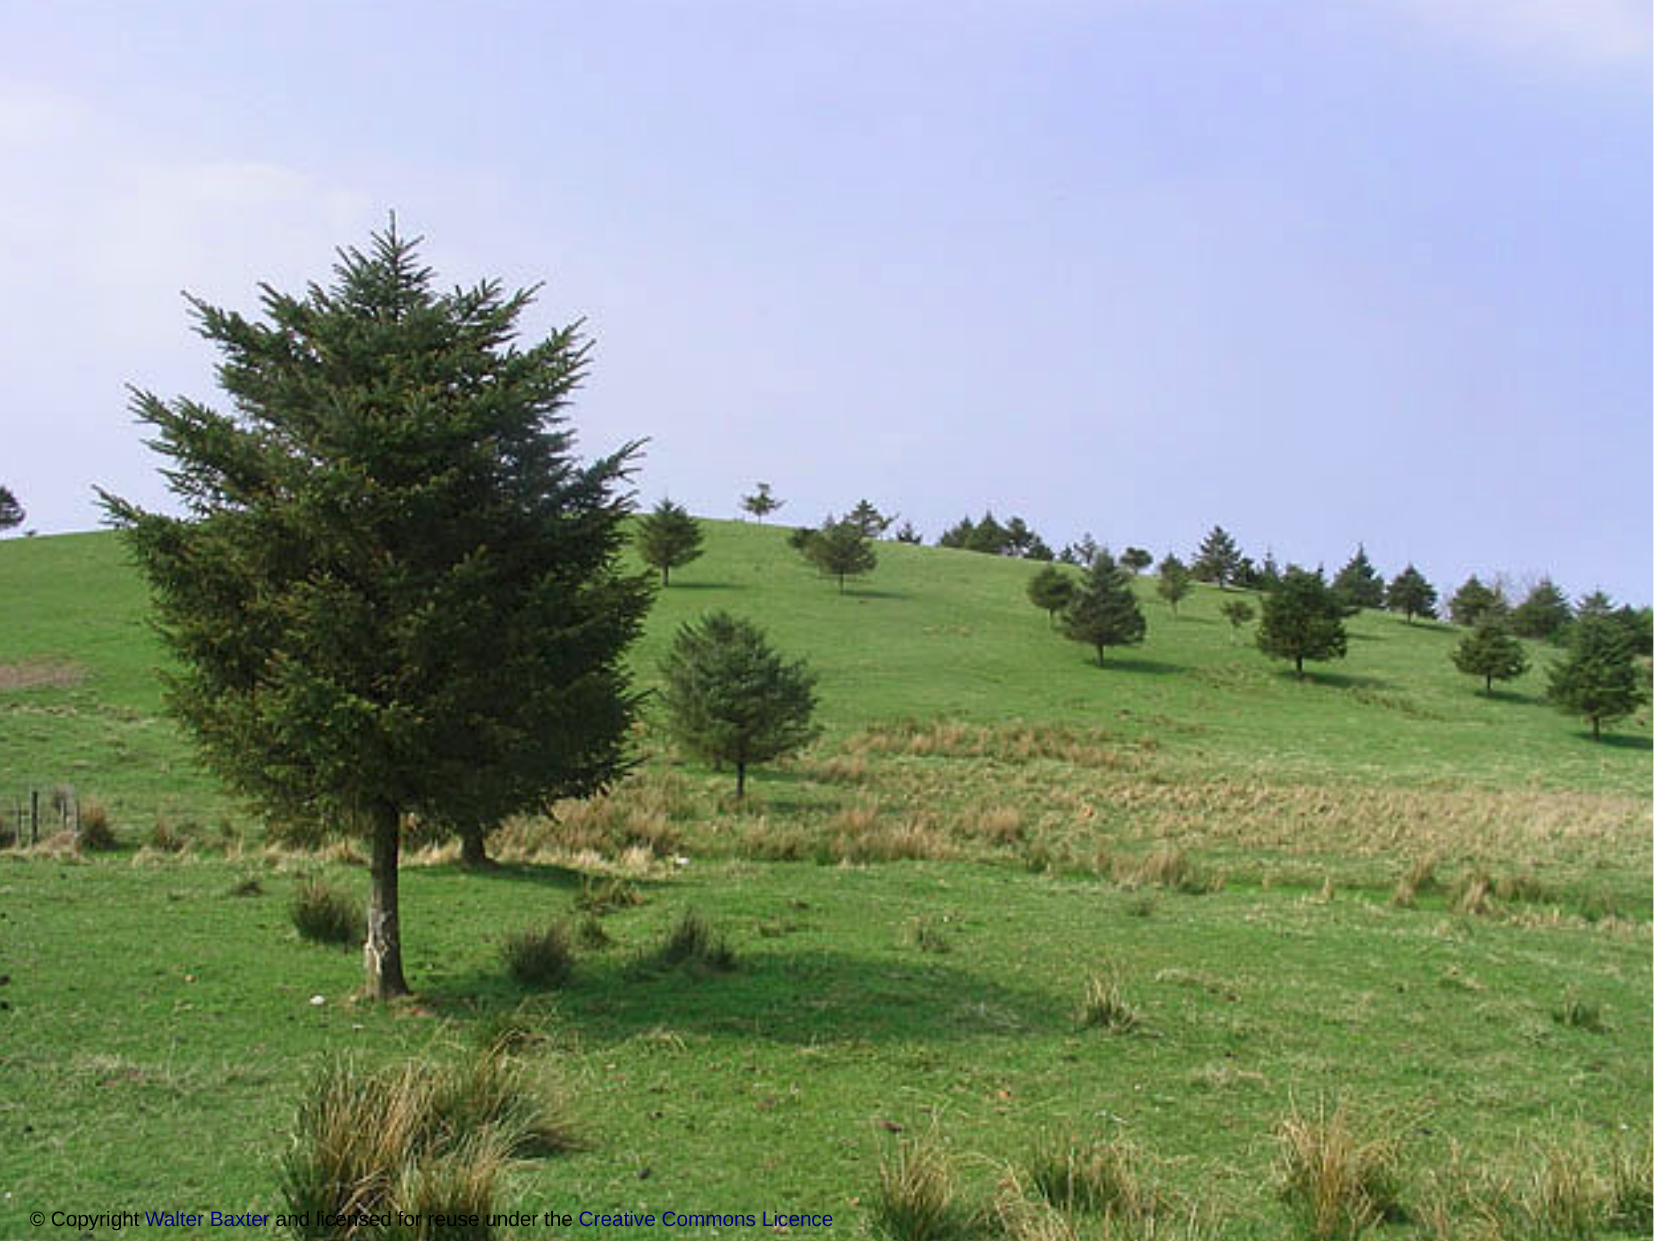

© Copyright Walter Baxter and licensed for reuse under the Creative Commons Licence